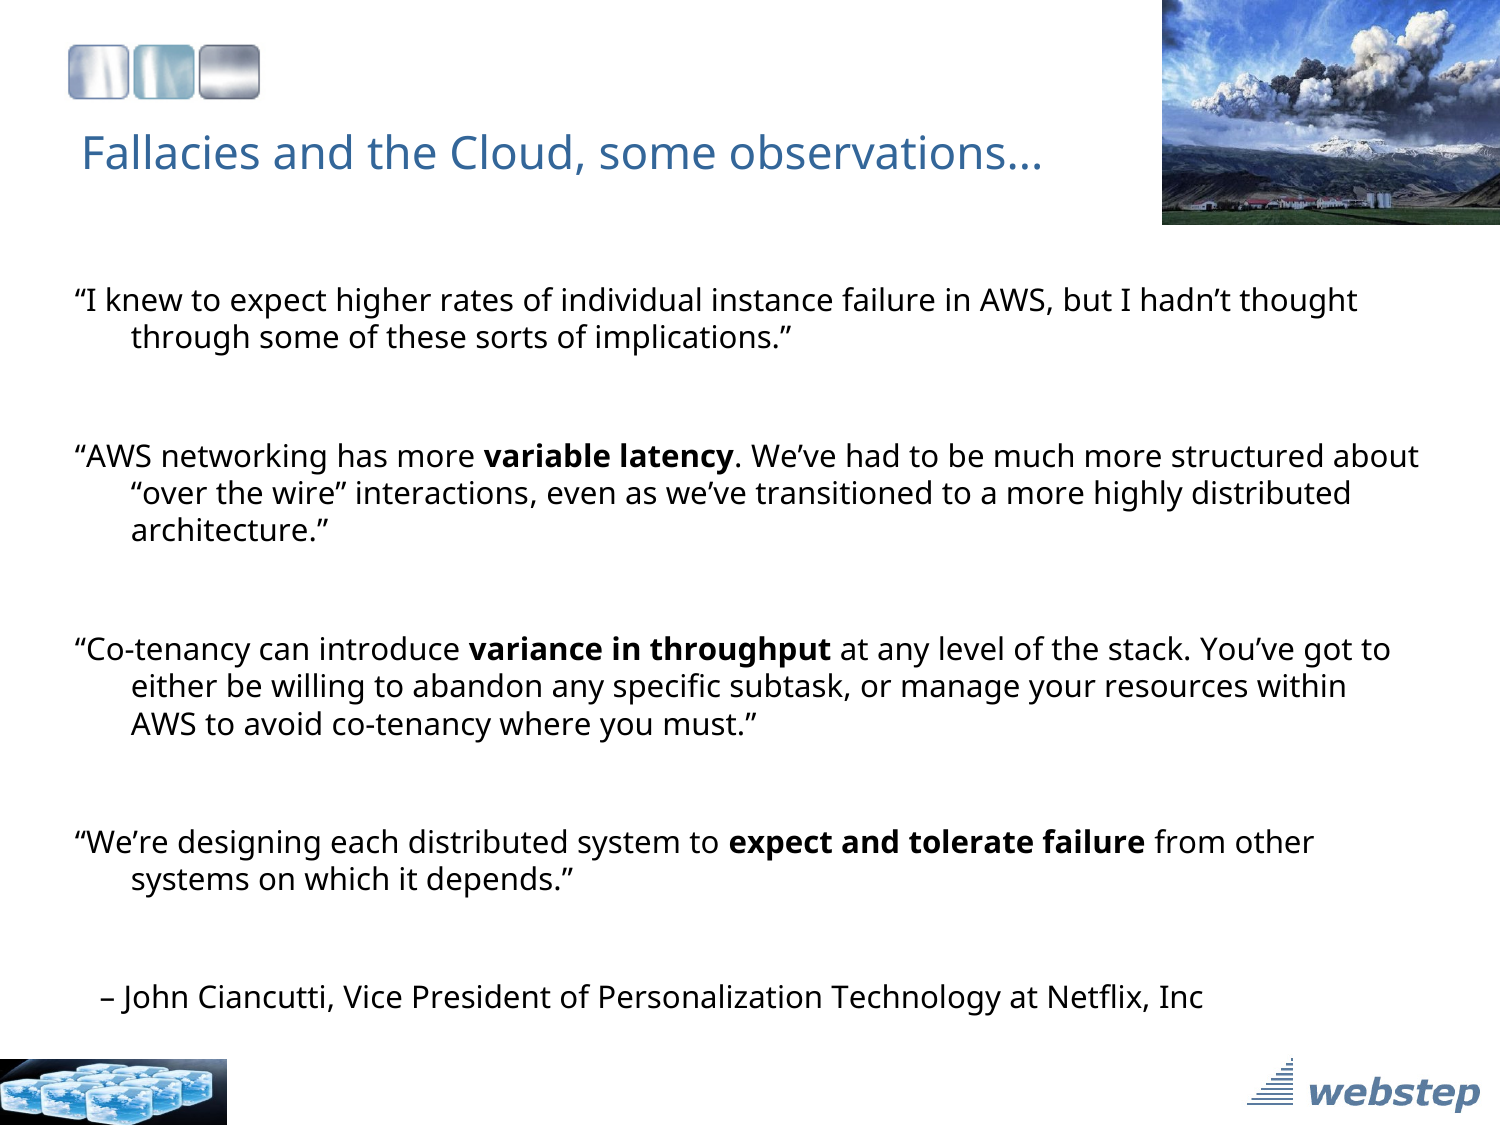

# Fallacies and the Cloud, some observations...
“I knew to expect higher rates of individual instance failure in AWS, but I hadn’t thought through some of these sorts of implications.”
“AWS networking has more variable latency. We’ve had to be much more structured about “over the wire” interactions, even as we’ve transitioned to a more highly distributed architecture.”
“Co-tenancy can introduce variance in throughput at any level of the stack. You’ve got to either be willing to abandon any specific subtask, or manage your resources within AWS to avoid co-tenancy where you must.”
“We’re designing each distributed system to expect and tolerate failure from other systems on which it depends.”
 – John Ciancutti, Vice President of Personalization Technology at Netflix, Inc